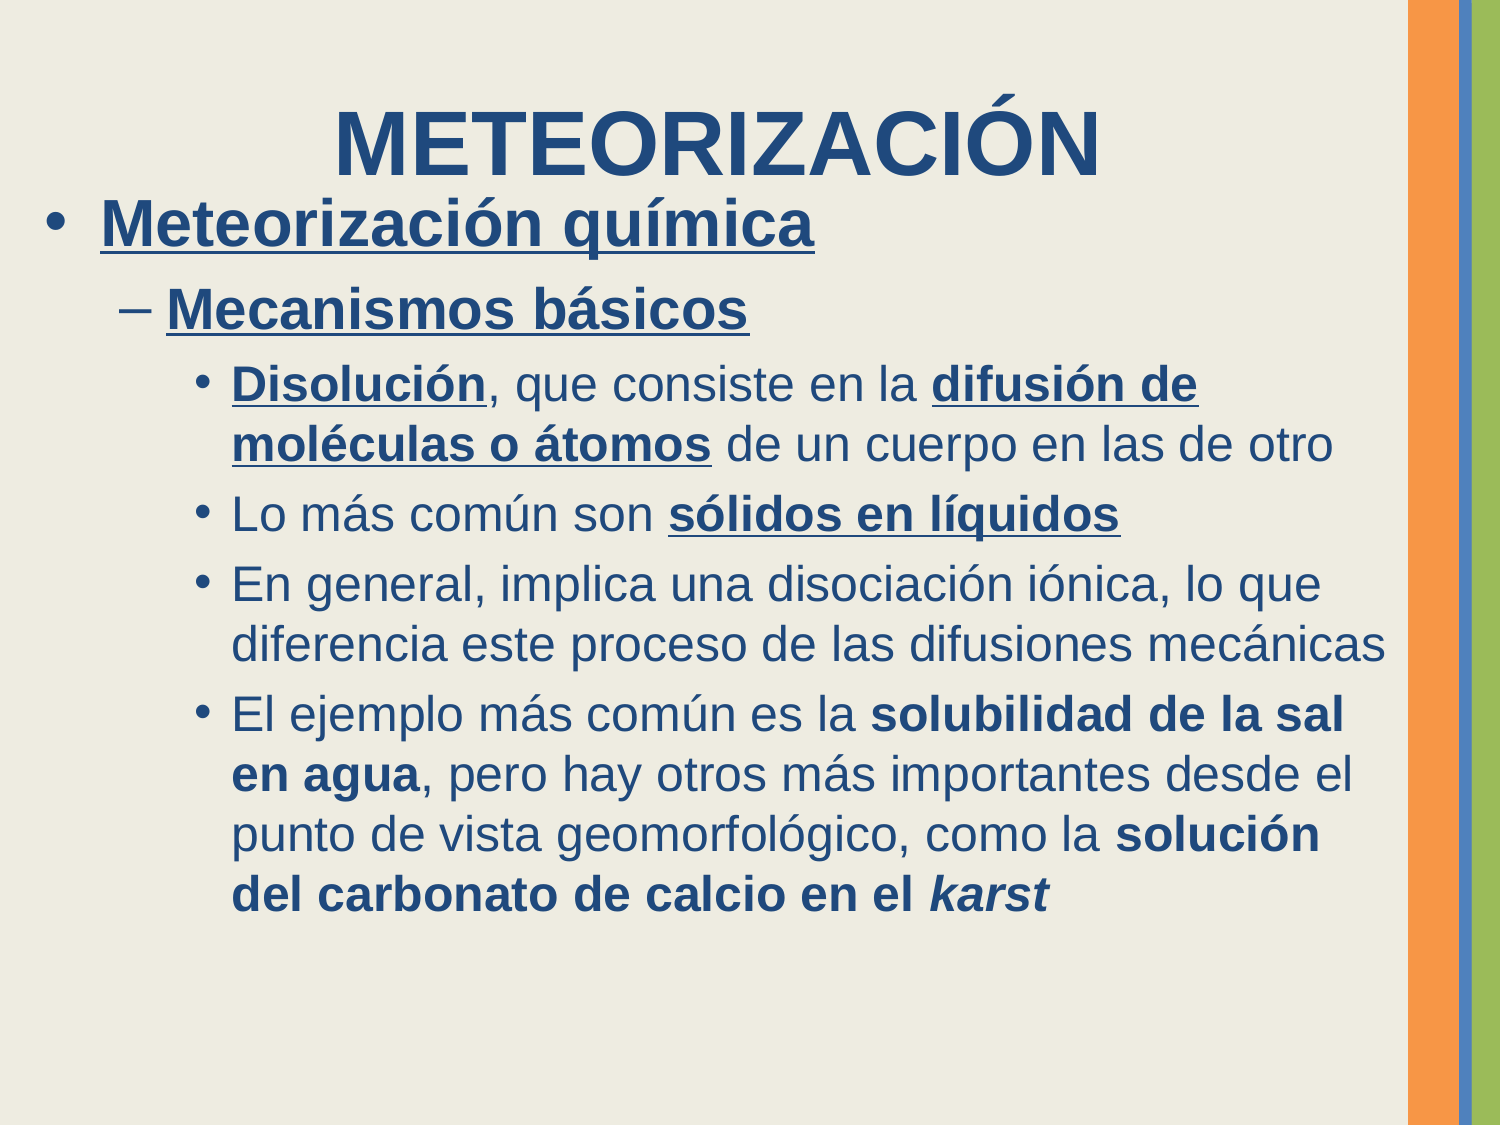

# meteorización
Meteorización química
Mecanismos básicos
Disolución, que consiste en la difusión de moléculas o átomos de un cuerpo en las de otro
Lo más común son sólidos en líquidos
En general, implica una disociación iónica, lo que diferencia este proceso de las difusiones mecánicas
El ejemplo más común es la solubilidad de la sal en agua, pero hay otros más importantes desde el punto de vista geomorfológico, como la solución del carbonato de calcio en el karst